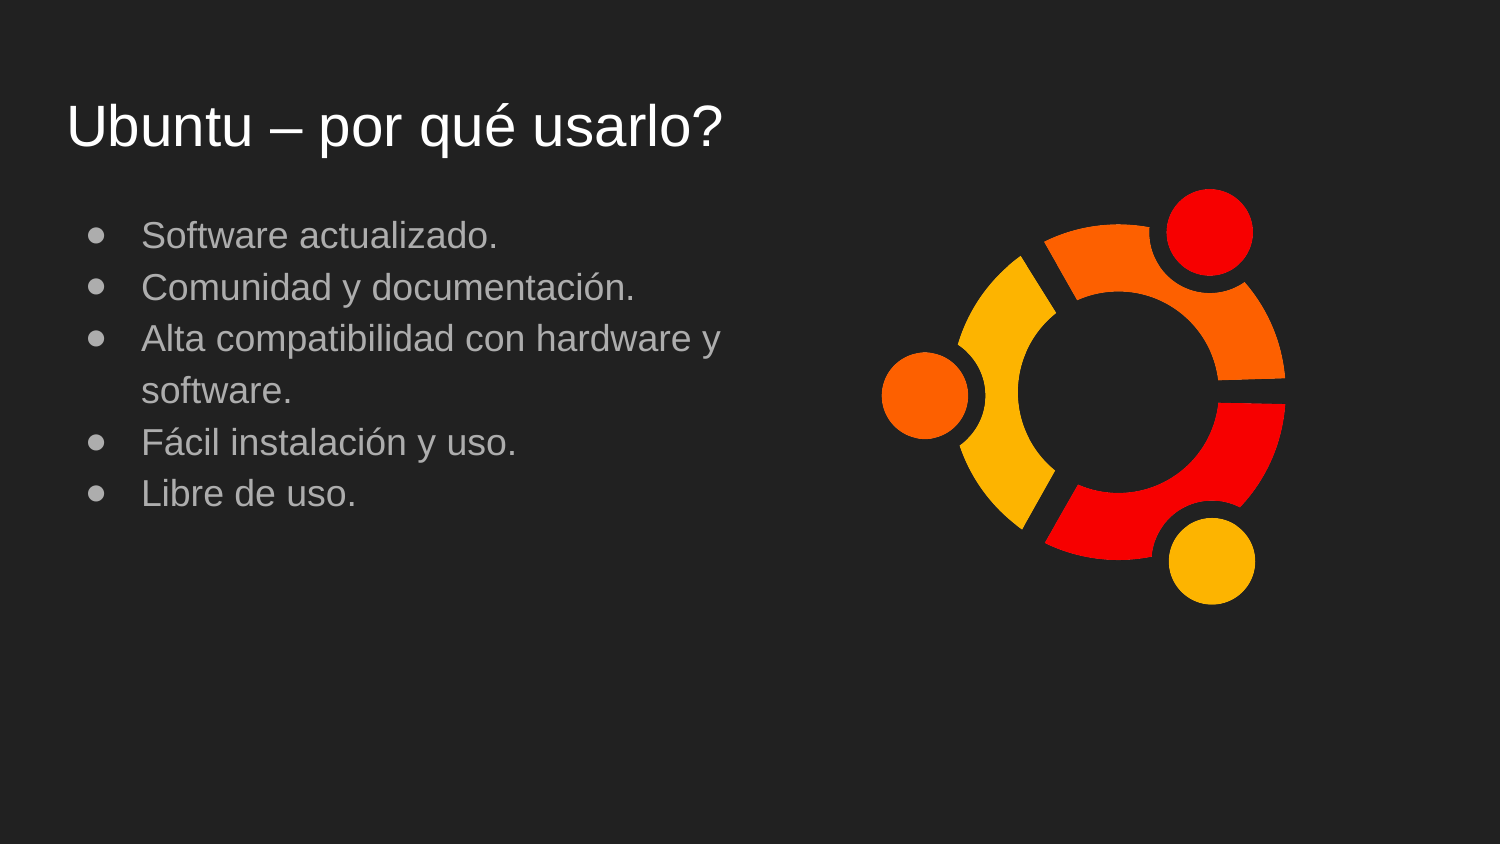

# Ubuntu – por qué usarlo?
Software actualizado.
Comunidad y documentación.
Alta compatibilidad con hardware y software.
Fácil instalación y uso.
Libre de uso.